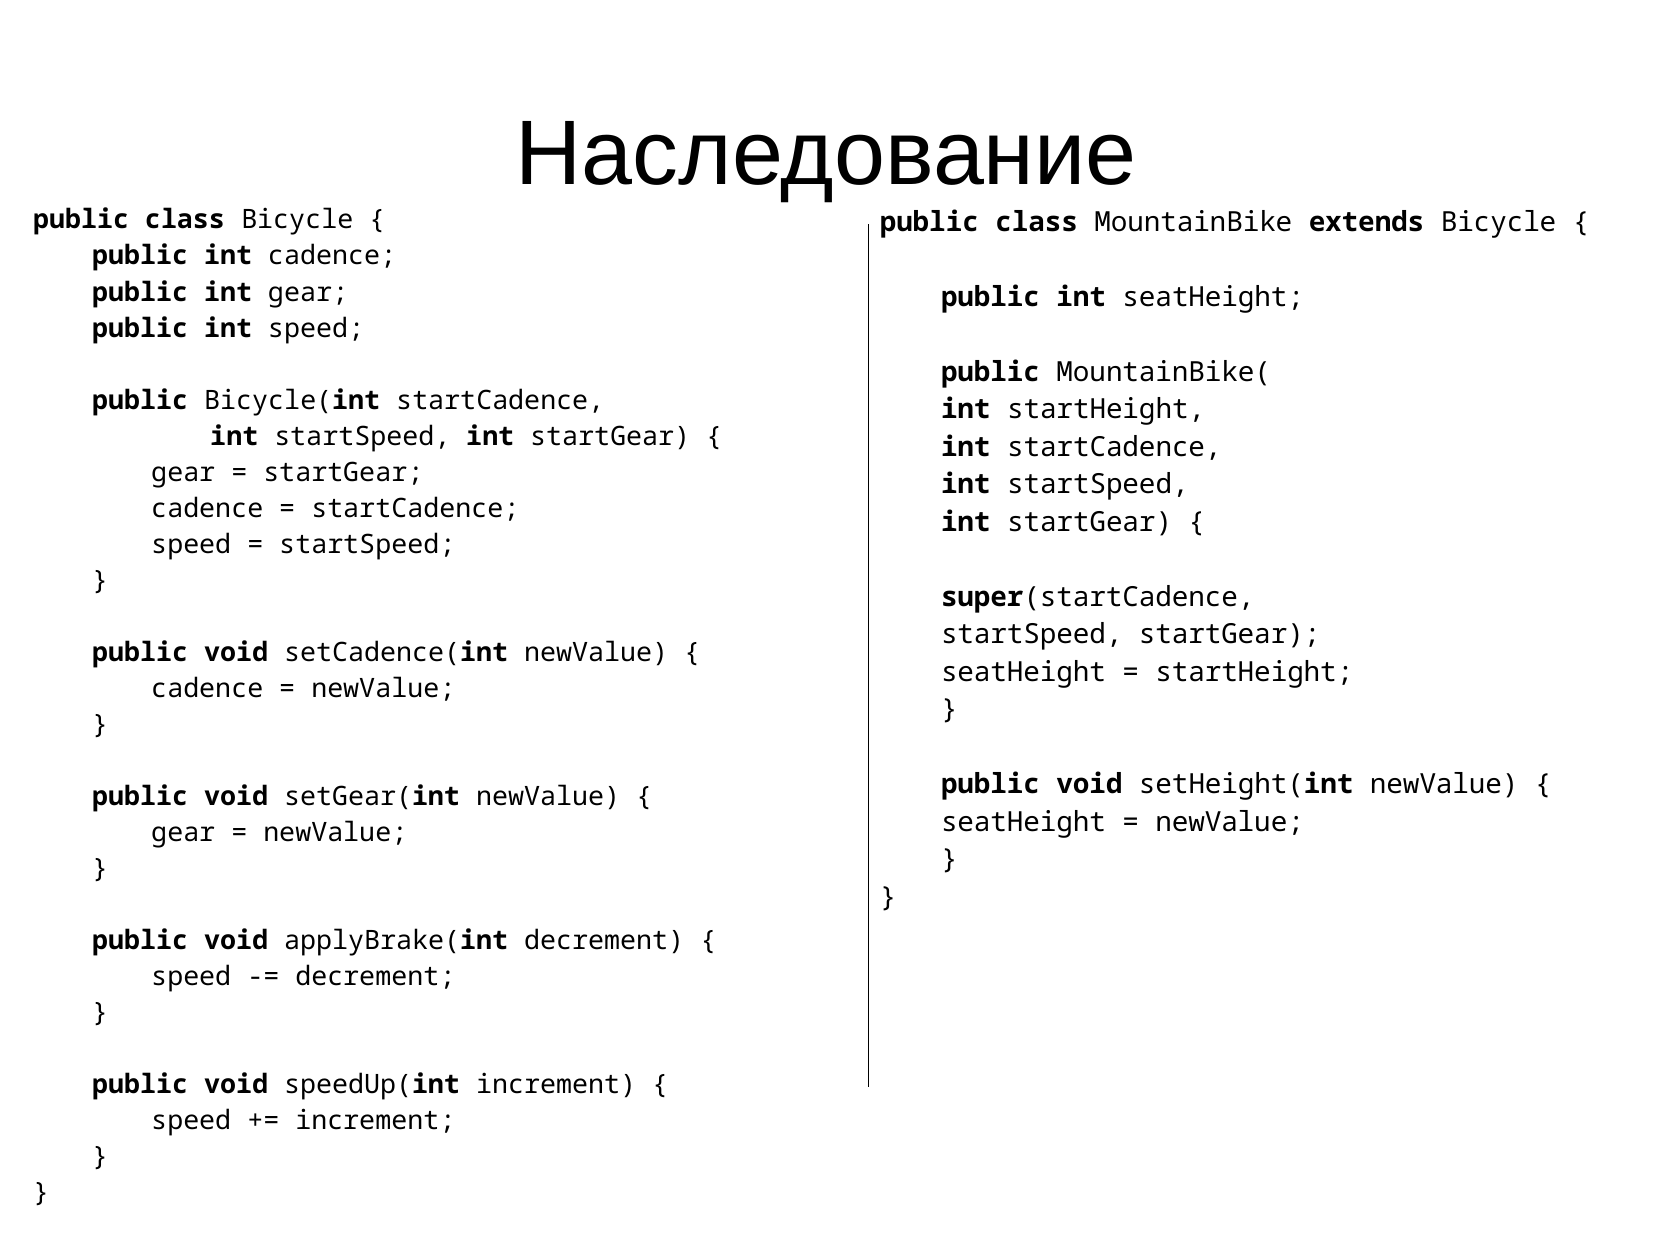

# Наследование
public class Bicycle {
	public int cadence;
	public int gear;
	public int speed;
	public Bicycle(int startCadence,
			int startSpeed, int startGear) {
		gear = startGear;
		cadence = startCadence;
		speed = startSpeed;
	}
	public void setCadence(int newValue) {
		cadence = newValue;
	}
	public void setGear(int newValue) {
		gear = newValue;
	}
	public void applyBrake(int decrement) {
		speed -= decrement;
	}
	public void speedUp(int increment) {
		speed += increment;
	}
}
public class MountainBike extends Bicycle {
	public int seatHeight;
	public MountainBike(
			int startHeight,
			int startCadence,
			int startSpeed,
			int startGear) {
		super(startCadence,
			startSpeed, startGear);
		seatHeight = startHeight;
	}
	public void setHeight(int newValue) {
		seatHeight = newValue;
	}
}